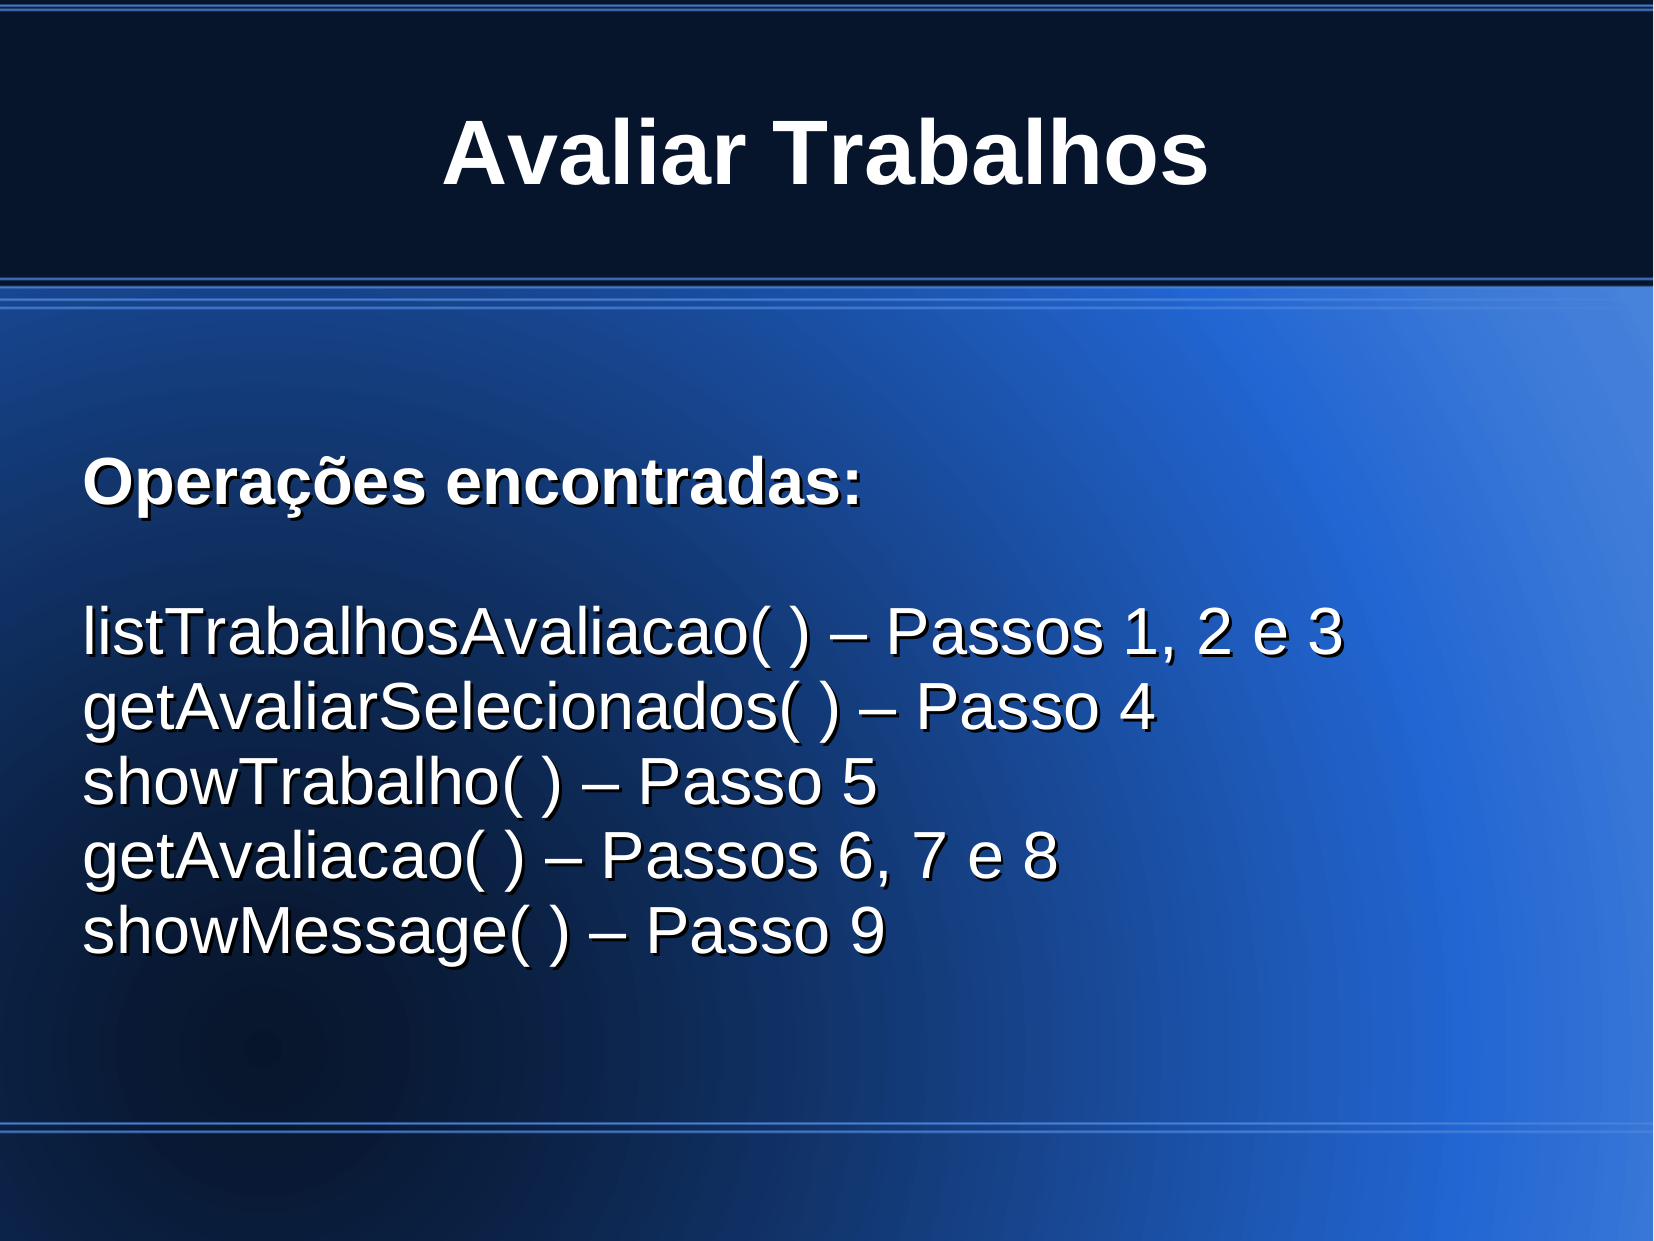

# Avaliar Trabalhos
Operações encontradas:
listTrabalhosAvaliacao( ) – Passos 1, 2 e 3
getAvaliarSelecionados( ) – Passo 4
showTrabalho( ) – Passo 5
getAvaliacao( ) – Passos 6, 7 e 8
showMessage( ) – Passo 9